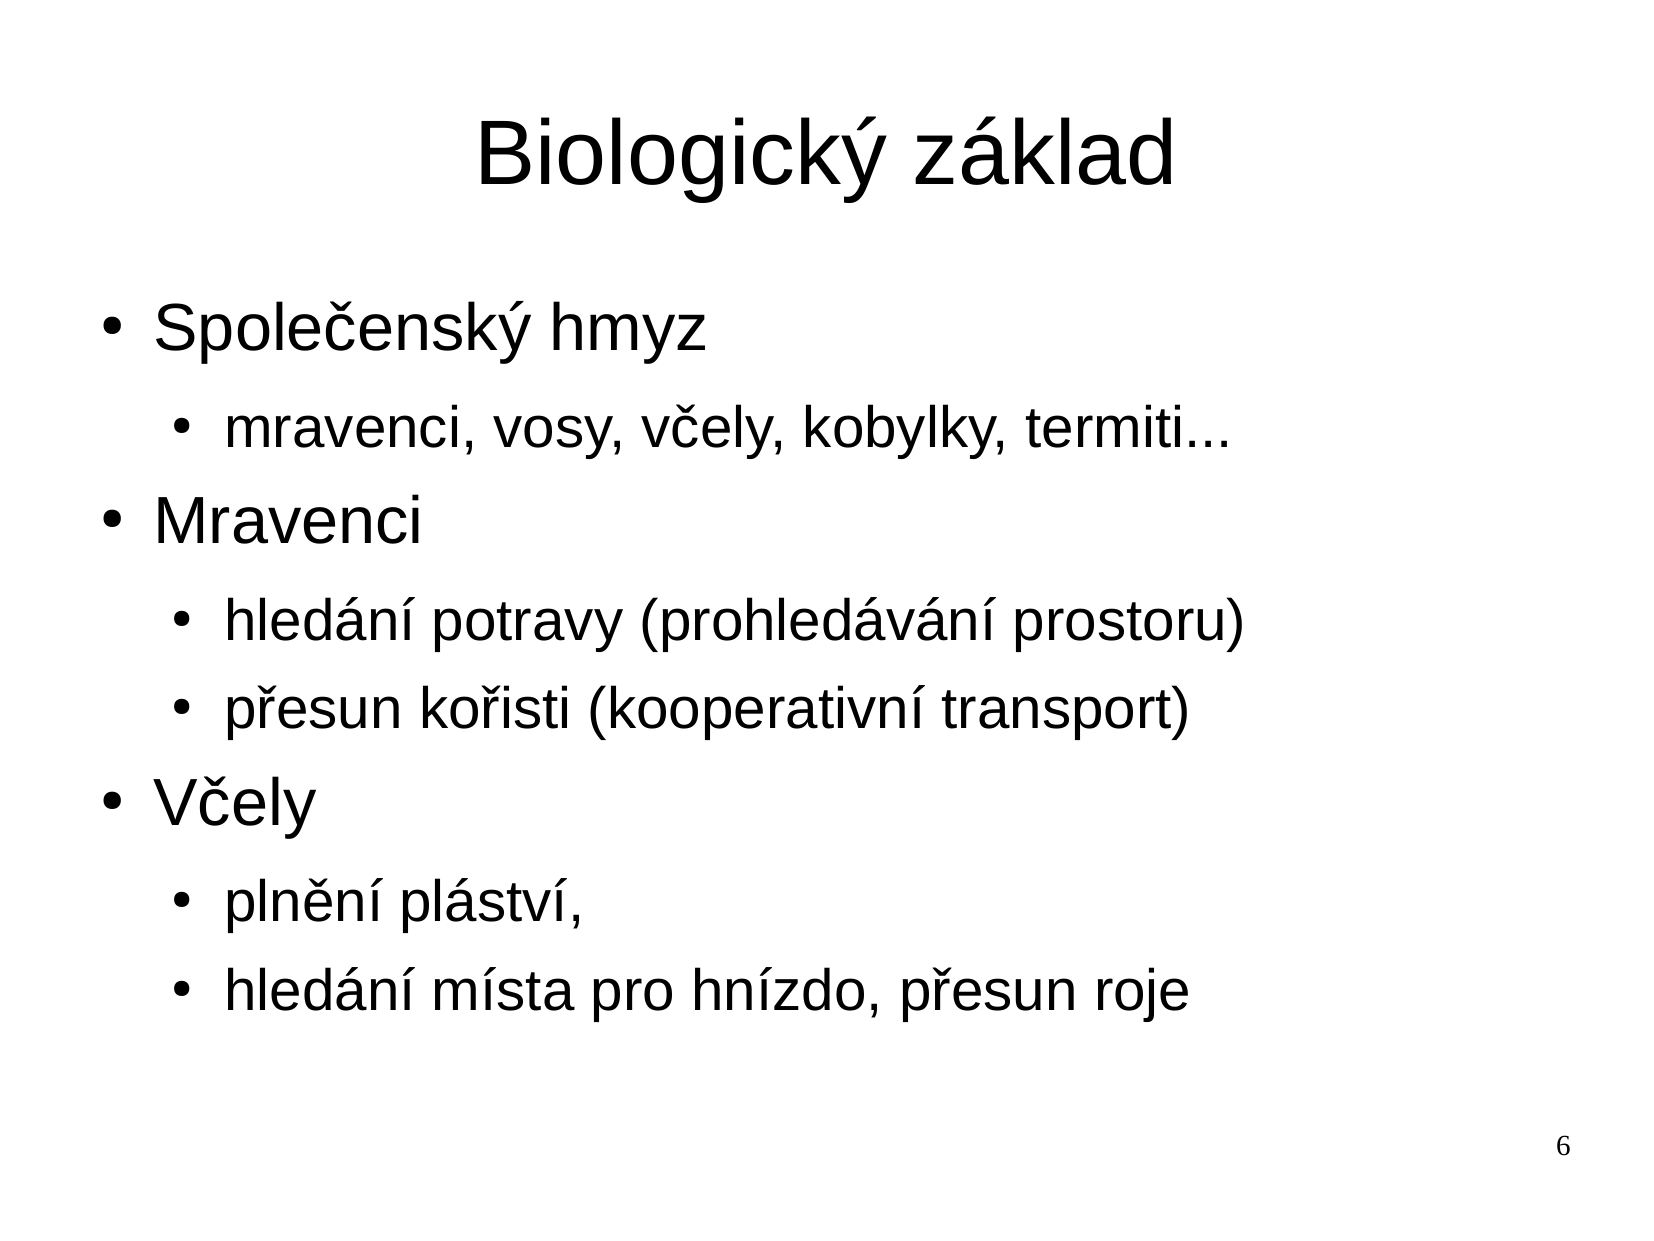

# Biologický základ
Společenský hmyz
mravenci, vosy, včely, kobylky, termiti...
Mravenci
hledání potravy (prohledávání prostoru)
přesun kořisti (kooperativní transport)
Včely
plnění pláství,
hledání místa pro hnízdo, přesun roje
6